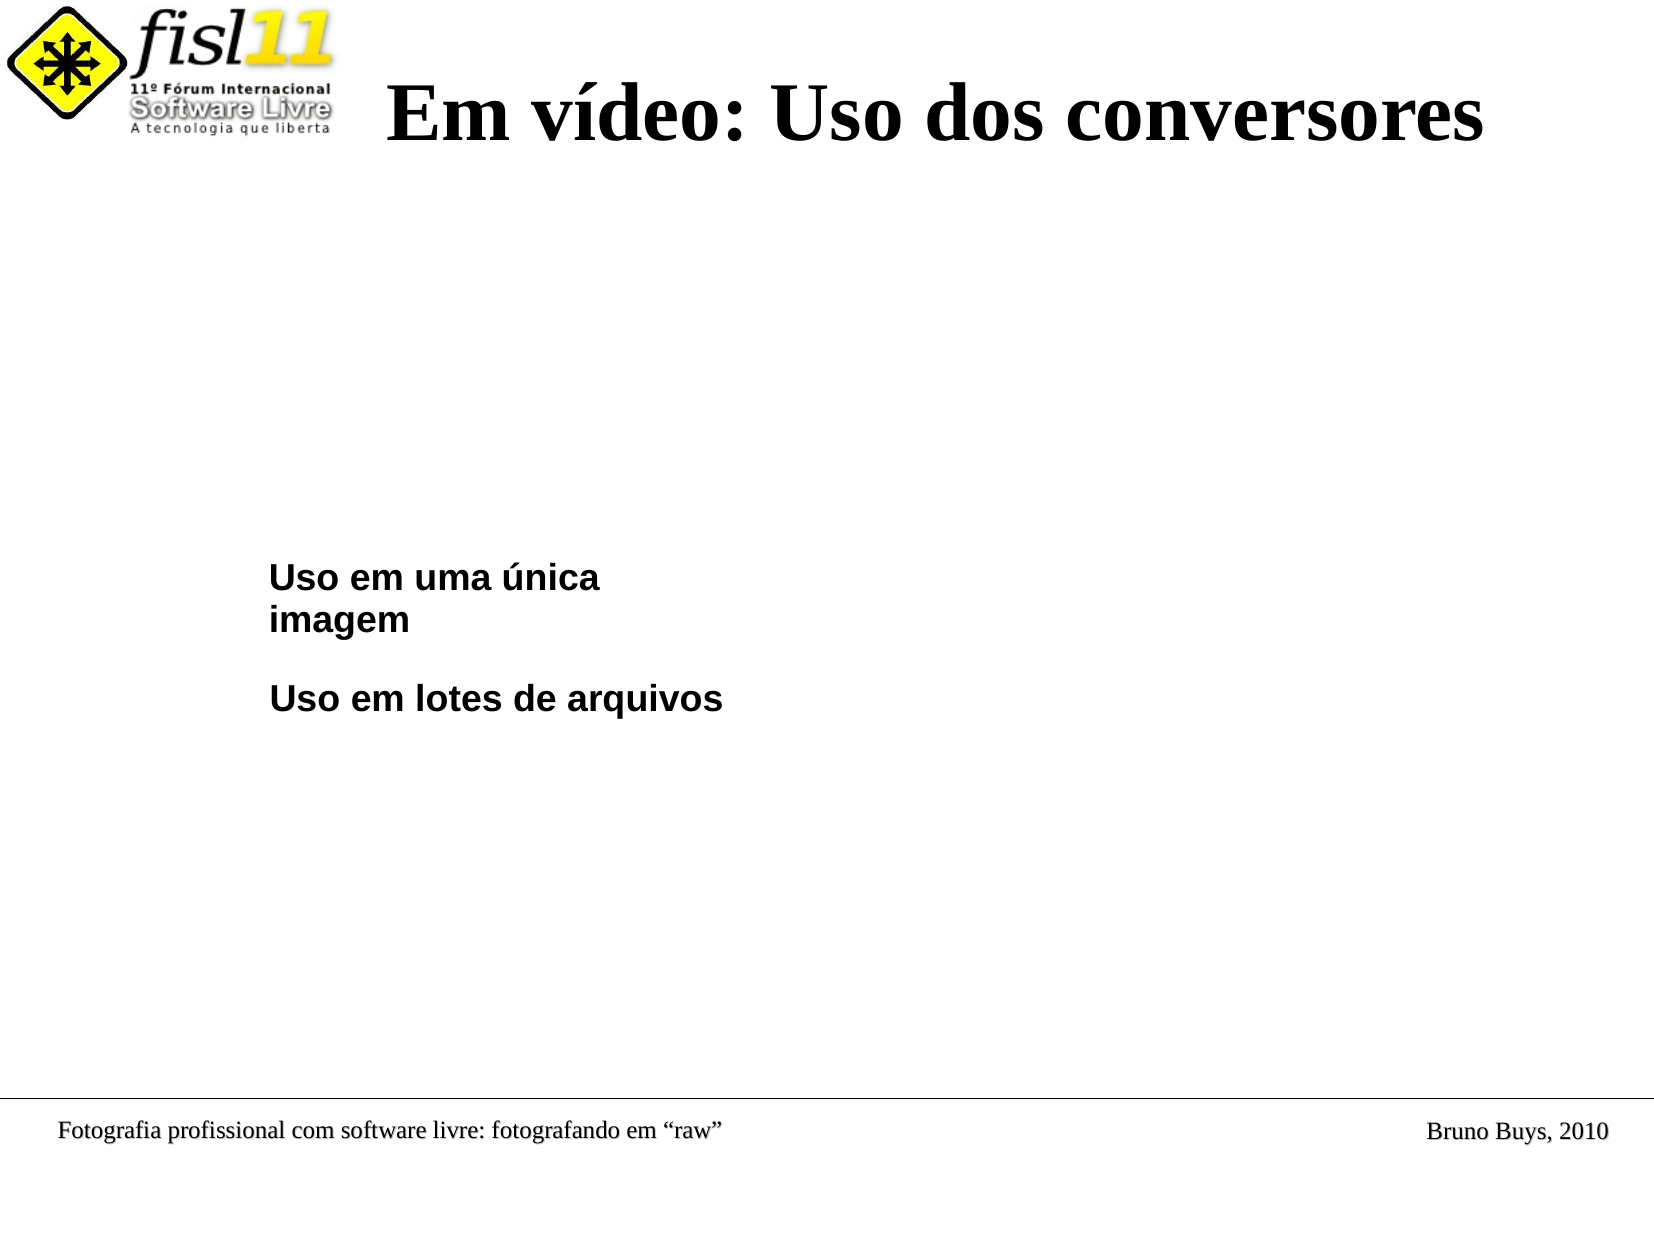

Em vídeo: Uso dos conversores
Uso em uma única
imagem
Uso em lotes de arquivos
Fotografia profissional com software livre: fotografando em “raw”
Bruno Buys, 2010